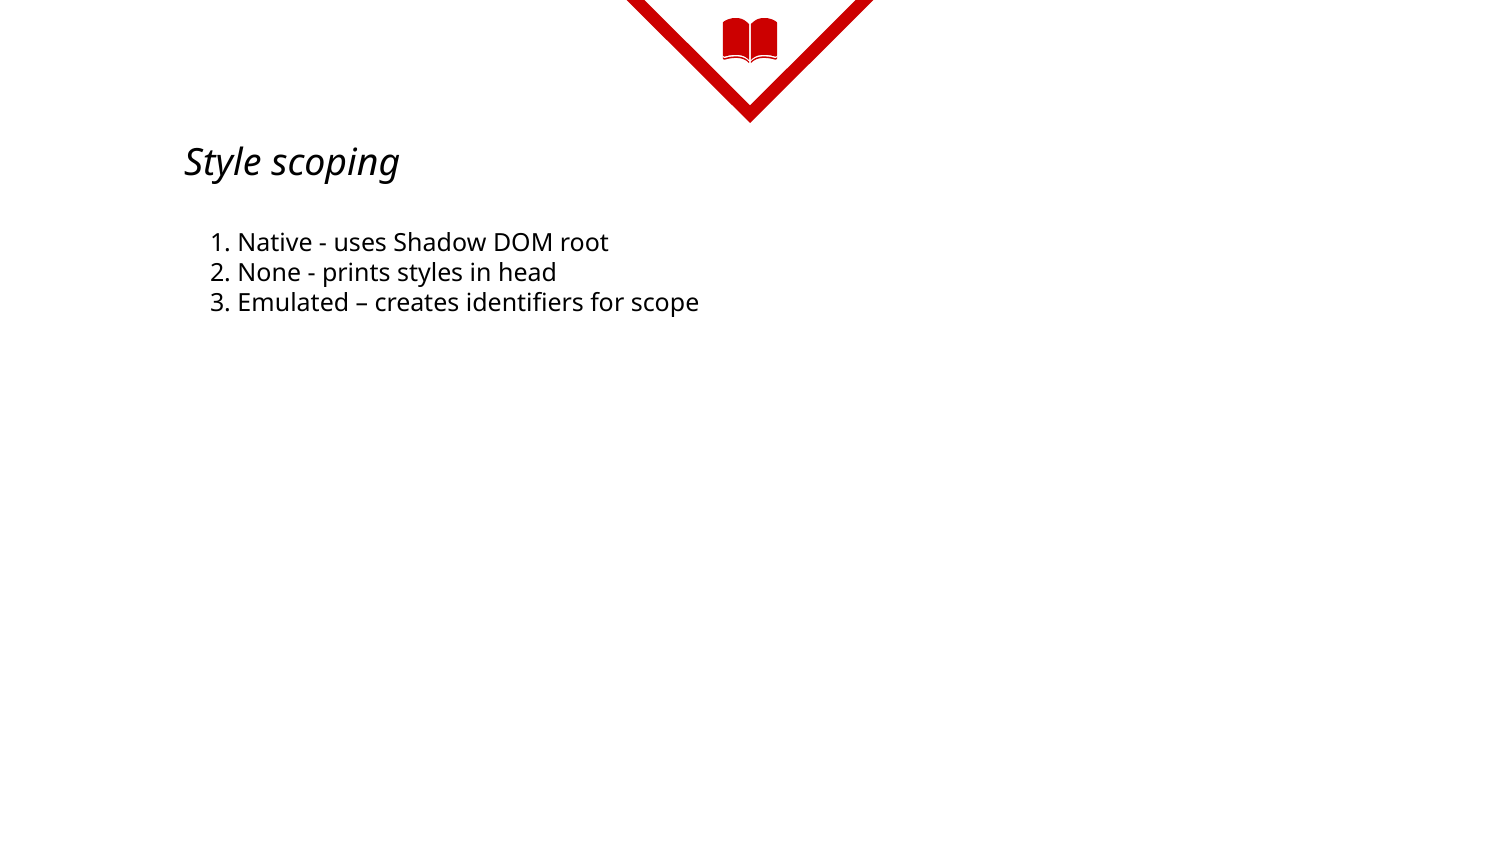

# Style scoping
1. Native - uses Shadow DOM root
2. None - prints styles in head
3. Emulated – creates identifiers for scope